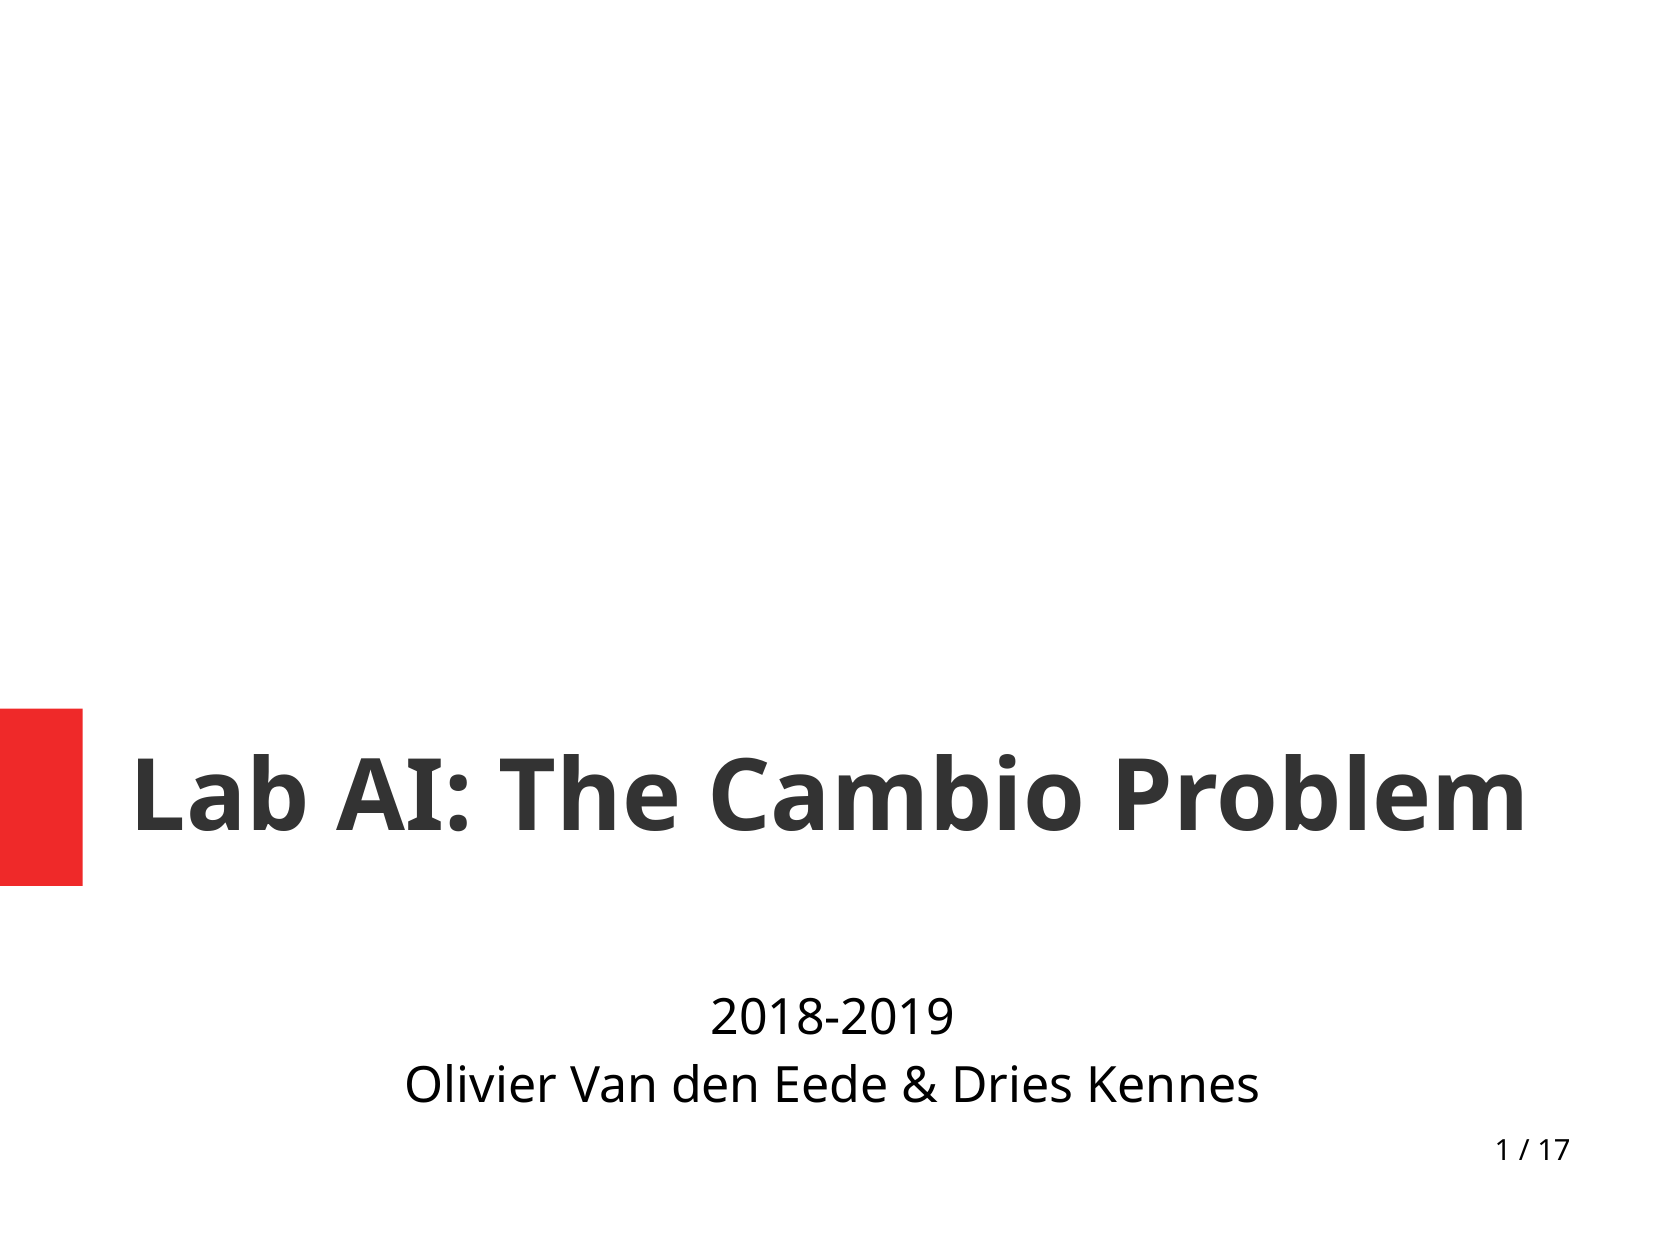

# Lab AI: The Cambio Problem
2018-2019
Olivier Van den Eede & Dries Kennes
1